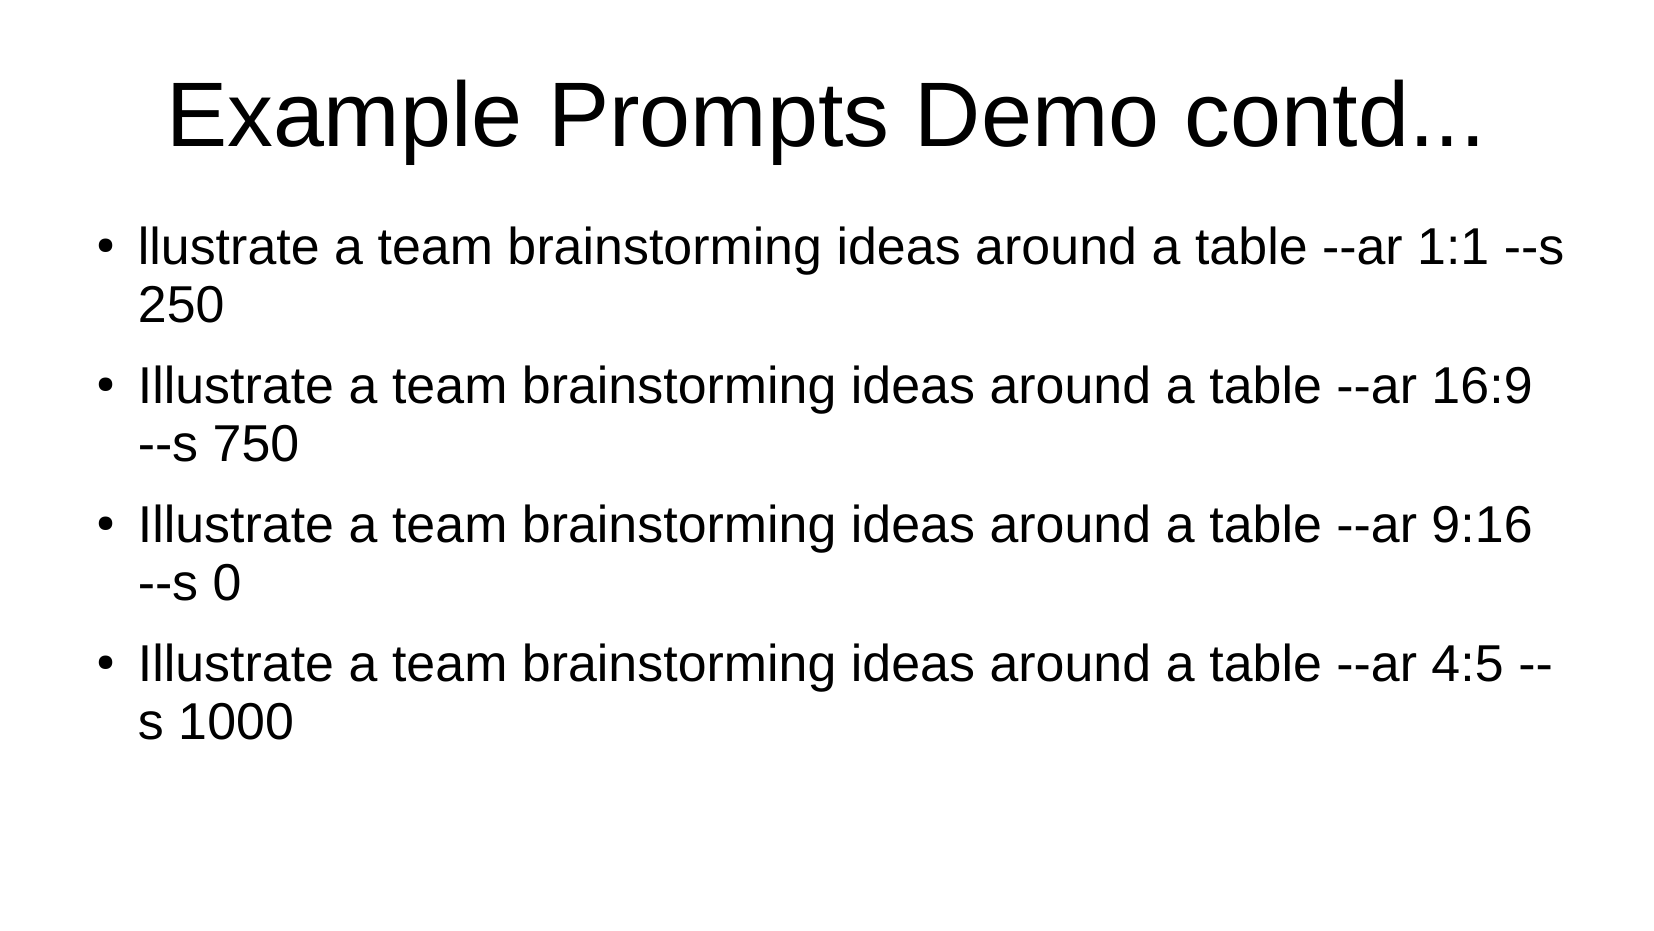

# Example Prompts Demo contd...
llustrate a team brainstorming ideas around a table --ar 1:1 --s 250
Illustrate a team brainstorming ideas around a table --ar 16:9 --s 750
Illustrate a team brainstorming ideas around a table --ar 9:16 --s 0
Illustrate a team brainstorming ideas around a table --ar 4:5 --s 1000